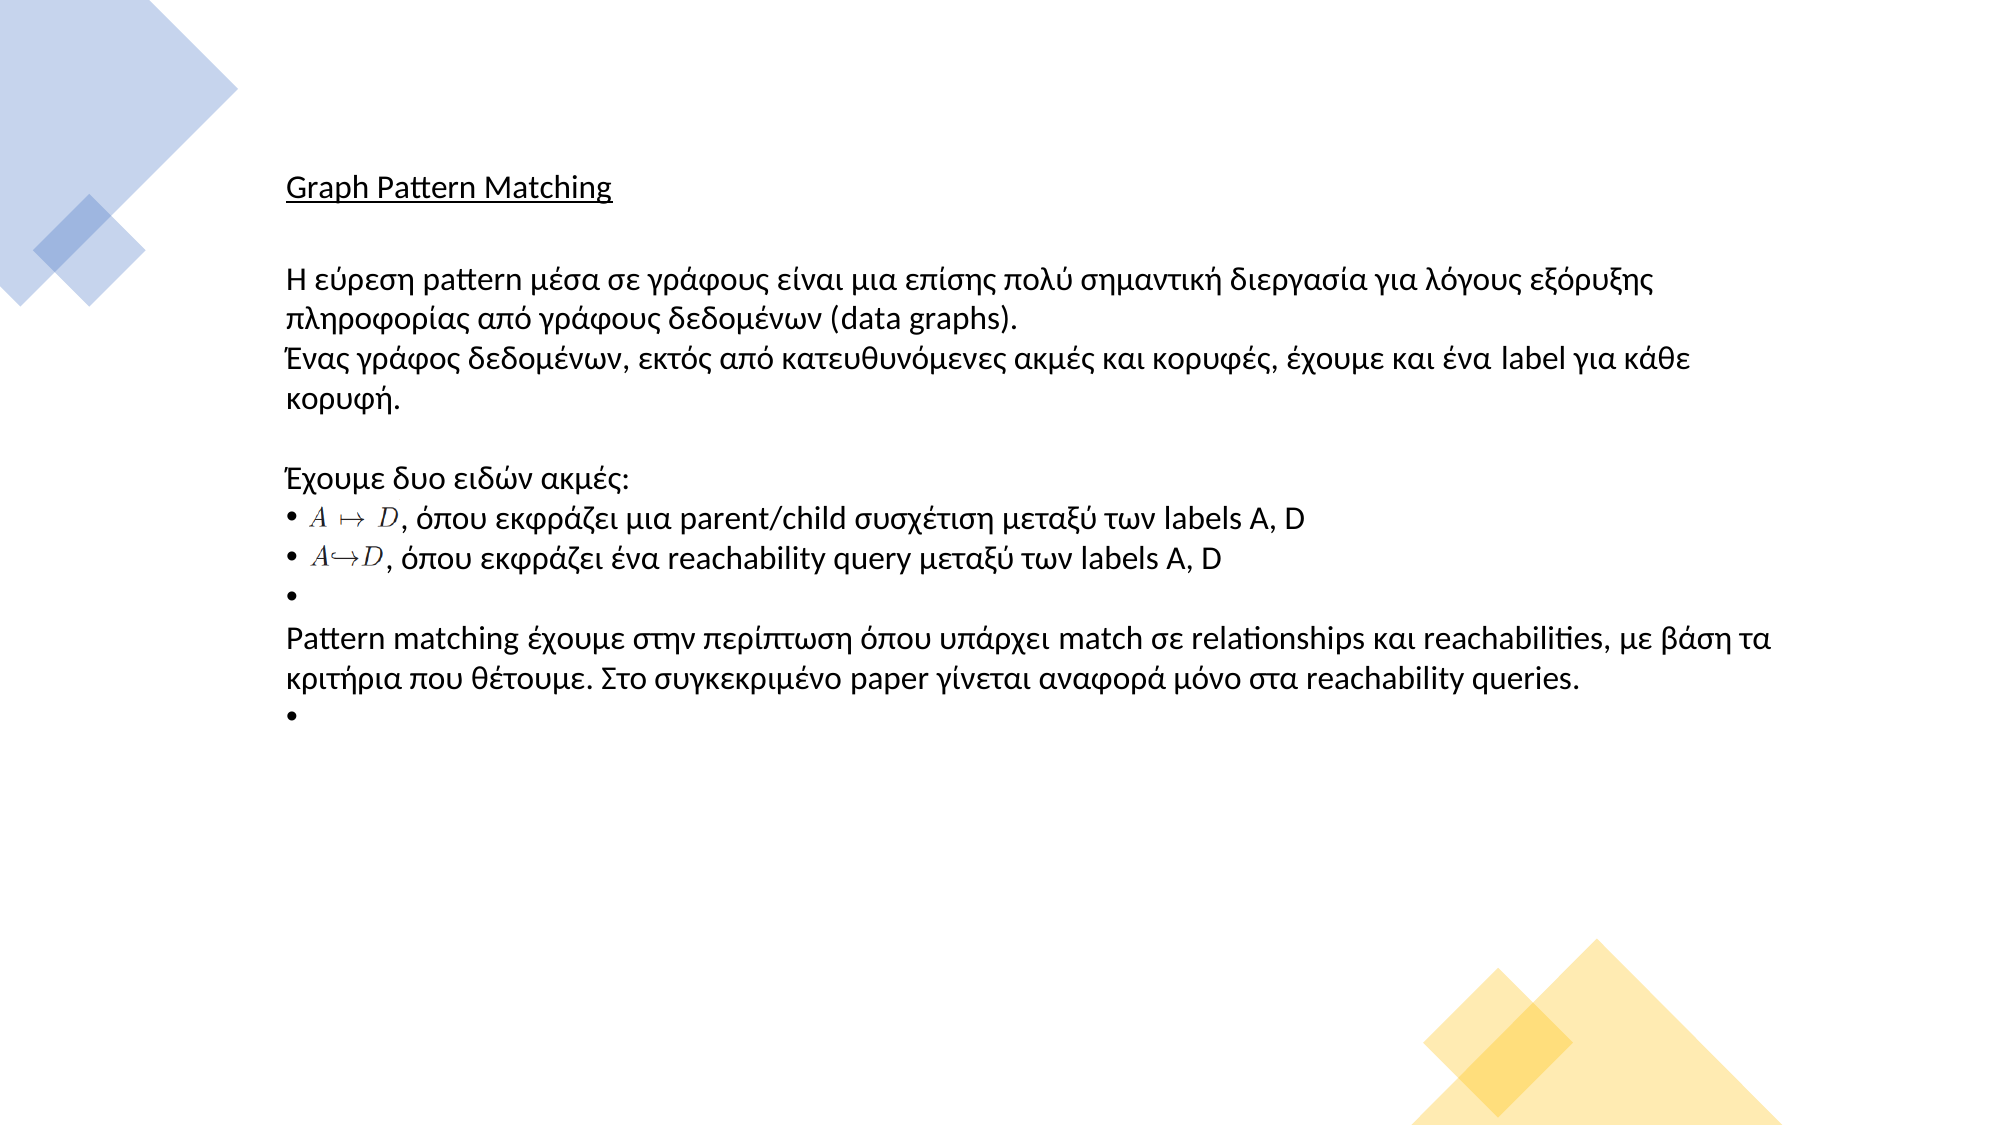

Graph Pattern Matching
H εύρεση pattern μέσα σε γράφους είναι μια επίσης πολύ σημαντική διεργασία για λόγους εξόρυξης πληροφορίας από γράφους δεδομένων (data graphs).
Ένας γράφος δεδομένων, εκτός από κατευθυνόμενες ακμές και κορυφές, έχουμε και ένα label για κάθε κορυφή.
Έχουμε δυο ειδών ακμές:
 , όπου εκφράζει μια parent/child συσχέτιση μεταξύ των labels A, D
 , όπου εκφράζει ένα reachability query μεταξύ των labels A, D
Pattern matching έχουμε στην περίπτωση όπου υπάρχει match σε relationships και reachabilities, με βάση τα κριτήρια που θέτουμε. Στο συγκεκριμένο paper γίνεται αναφορά μόνο στα reachability queries.